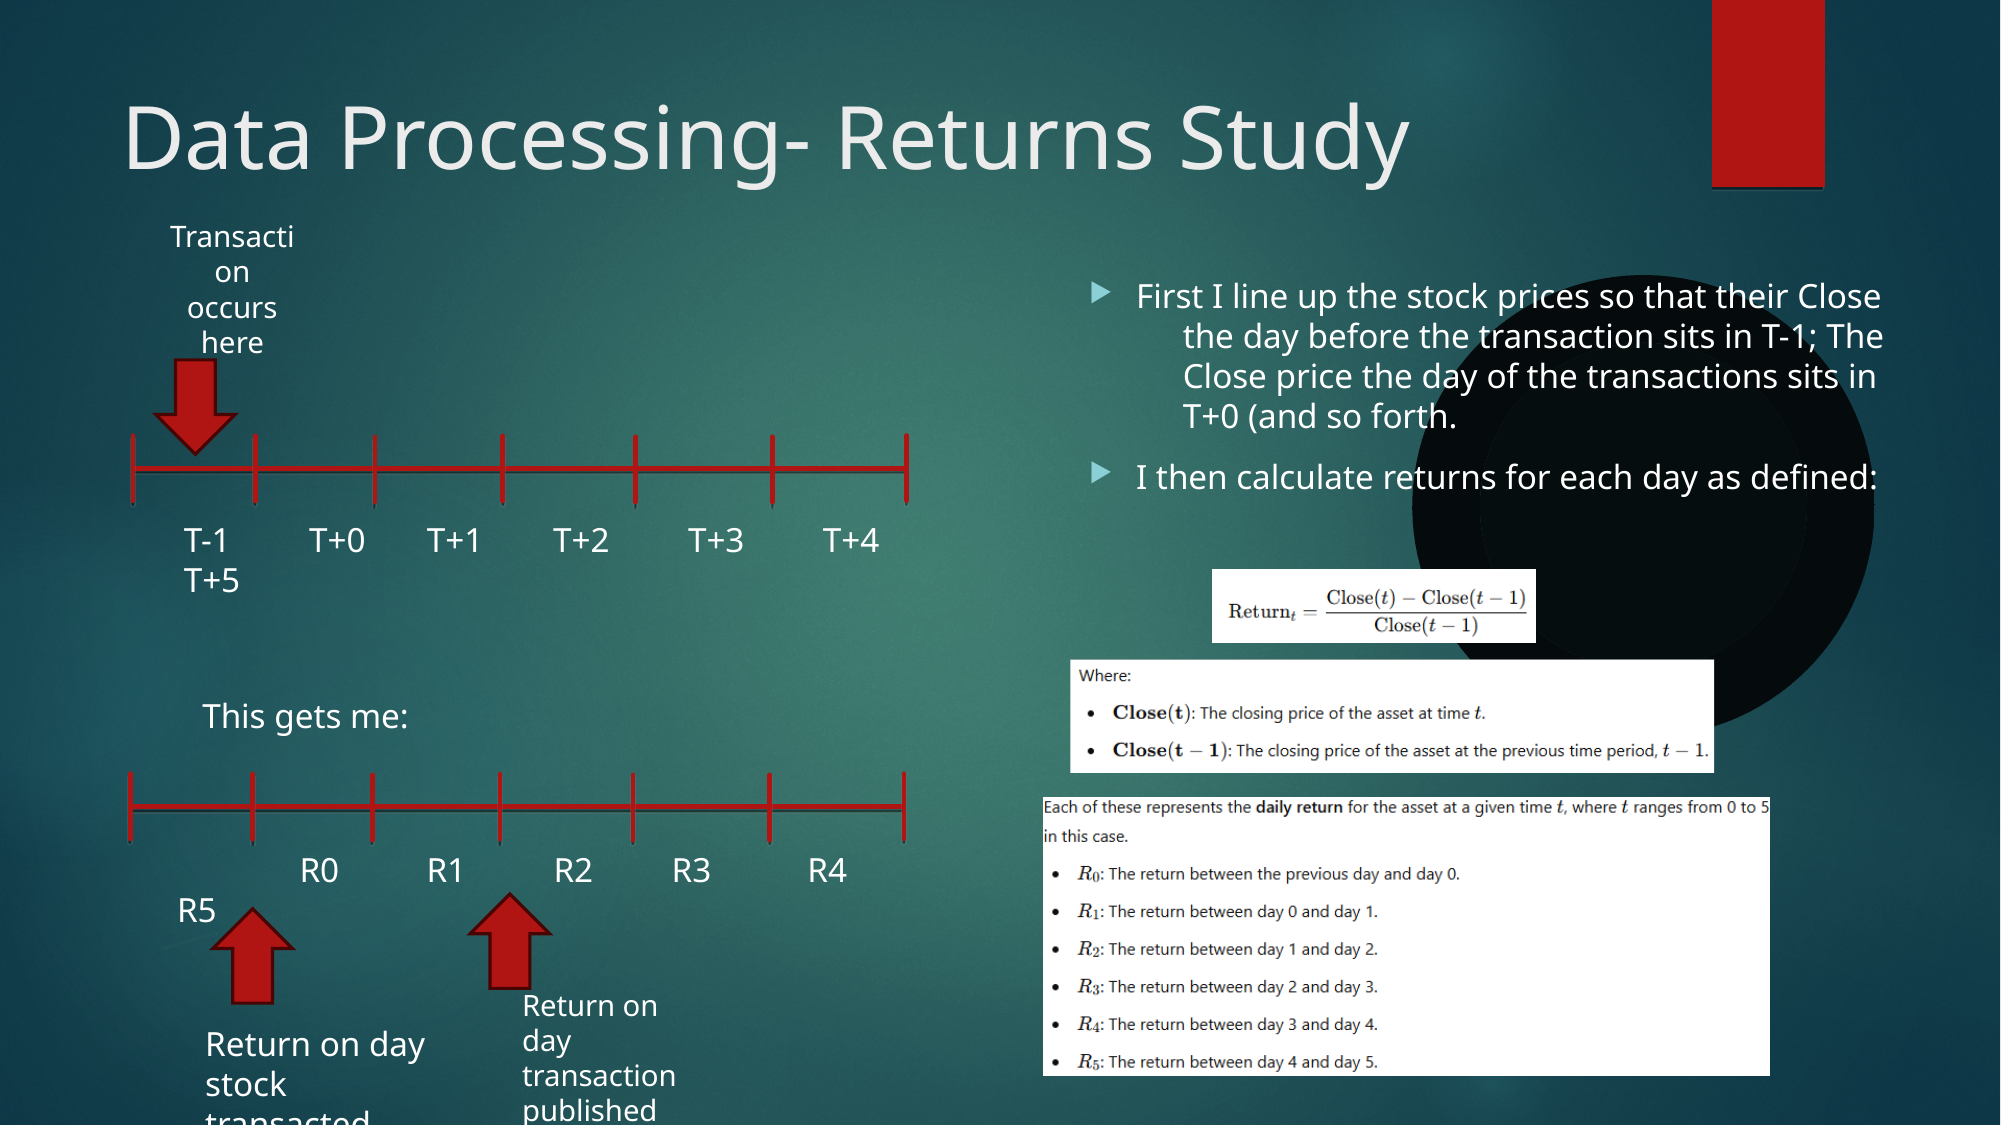

# Data Processing- Returns Study
First I line up the stock prices so that their Close the day before the transaction sits in T-1; The Close price the day of the transactions sits in T+0 (and so forth.
I then calculate returns for each day as defined:
Transaction occurs here
T-1 T+0 T+1 T+2 T+3 T+4 T+5
This gets me:
 R0 R1 R2 R3 R4 R5
Return on day transaction published
Return on day stock transacted